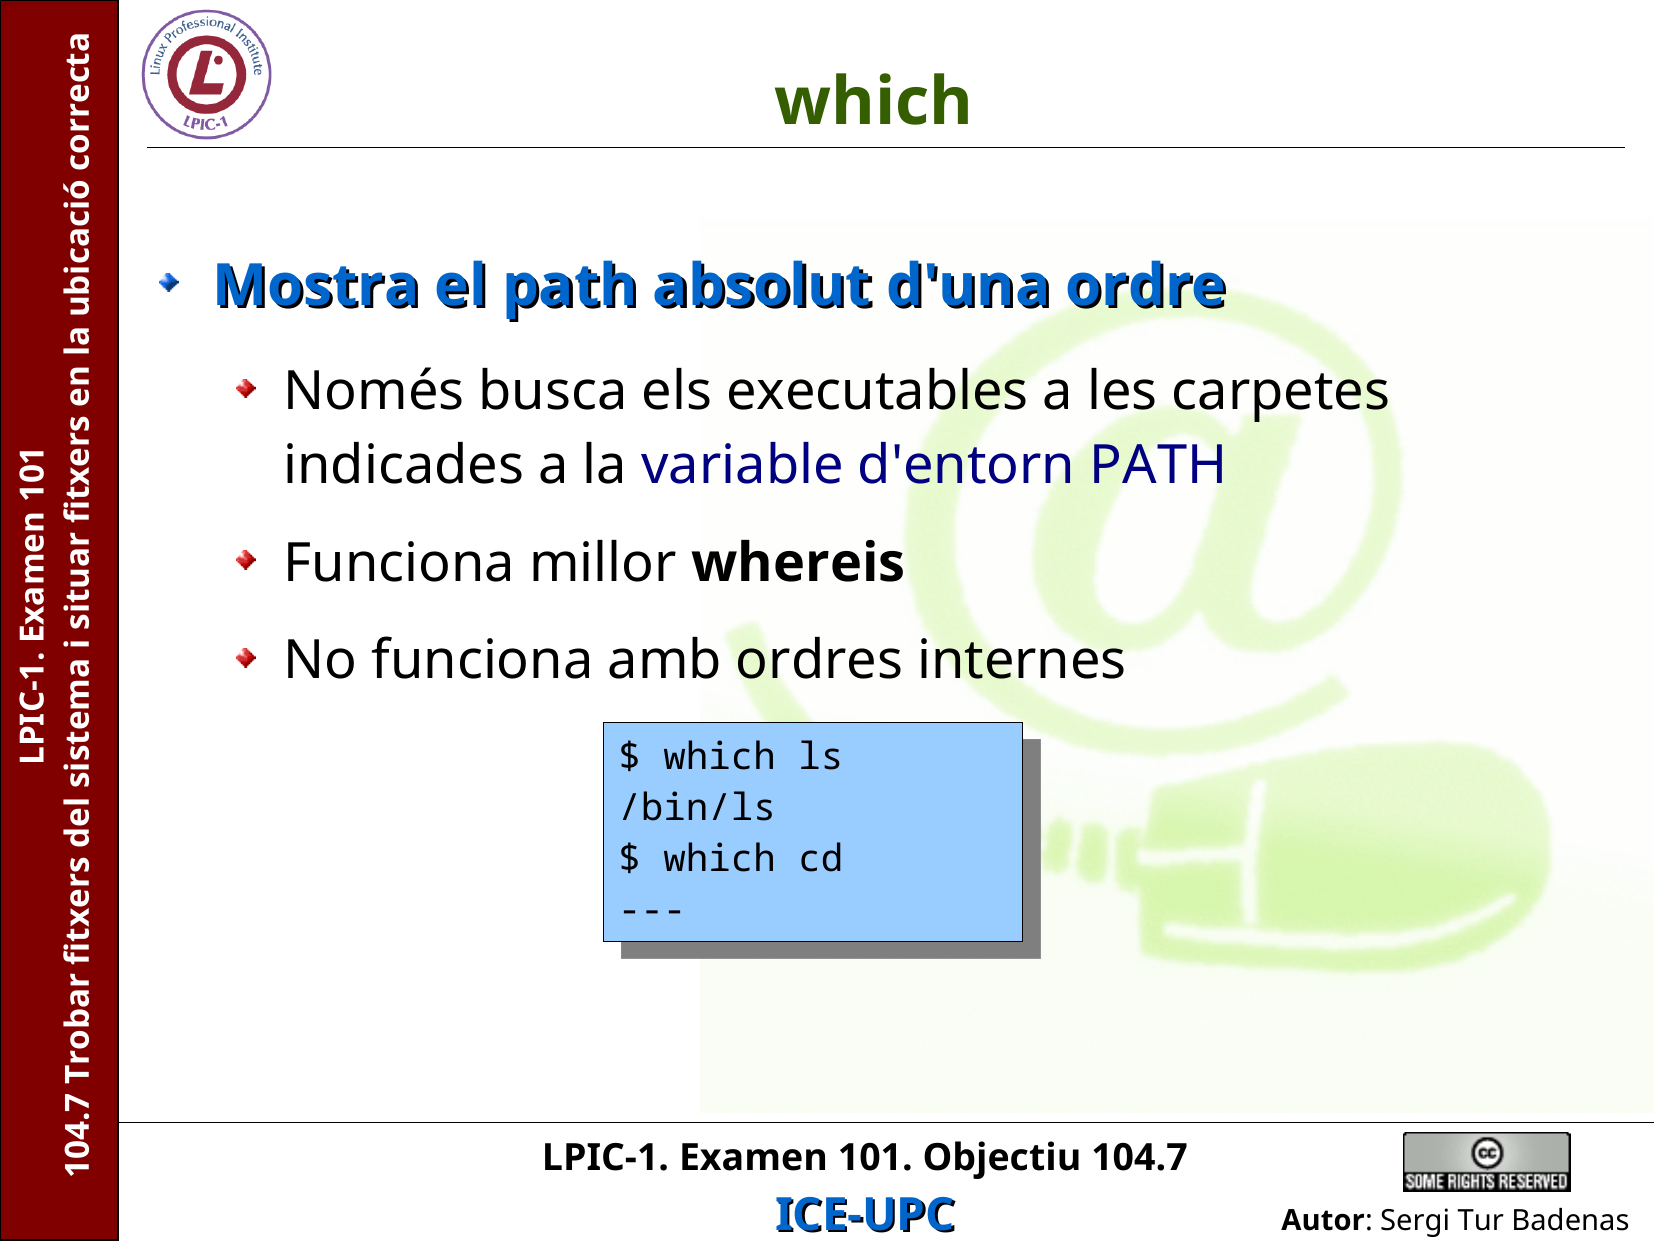

# which
Mostra el path absolut d'una ordre
Només busca els executables a les carpetes indicades a la variable d'entorn PATH
Funciona millor whereis
No funciona amb ordres internes
$ which ls
/bin/ls
$ which cd
---